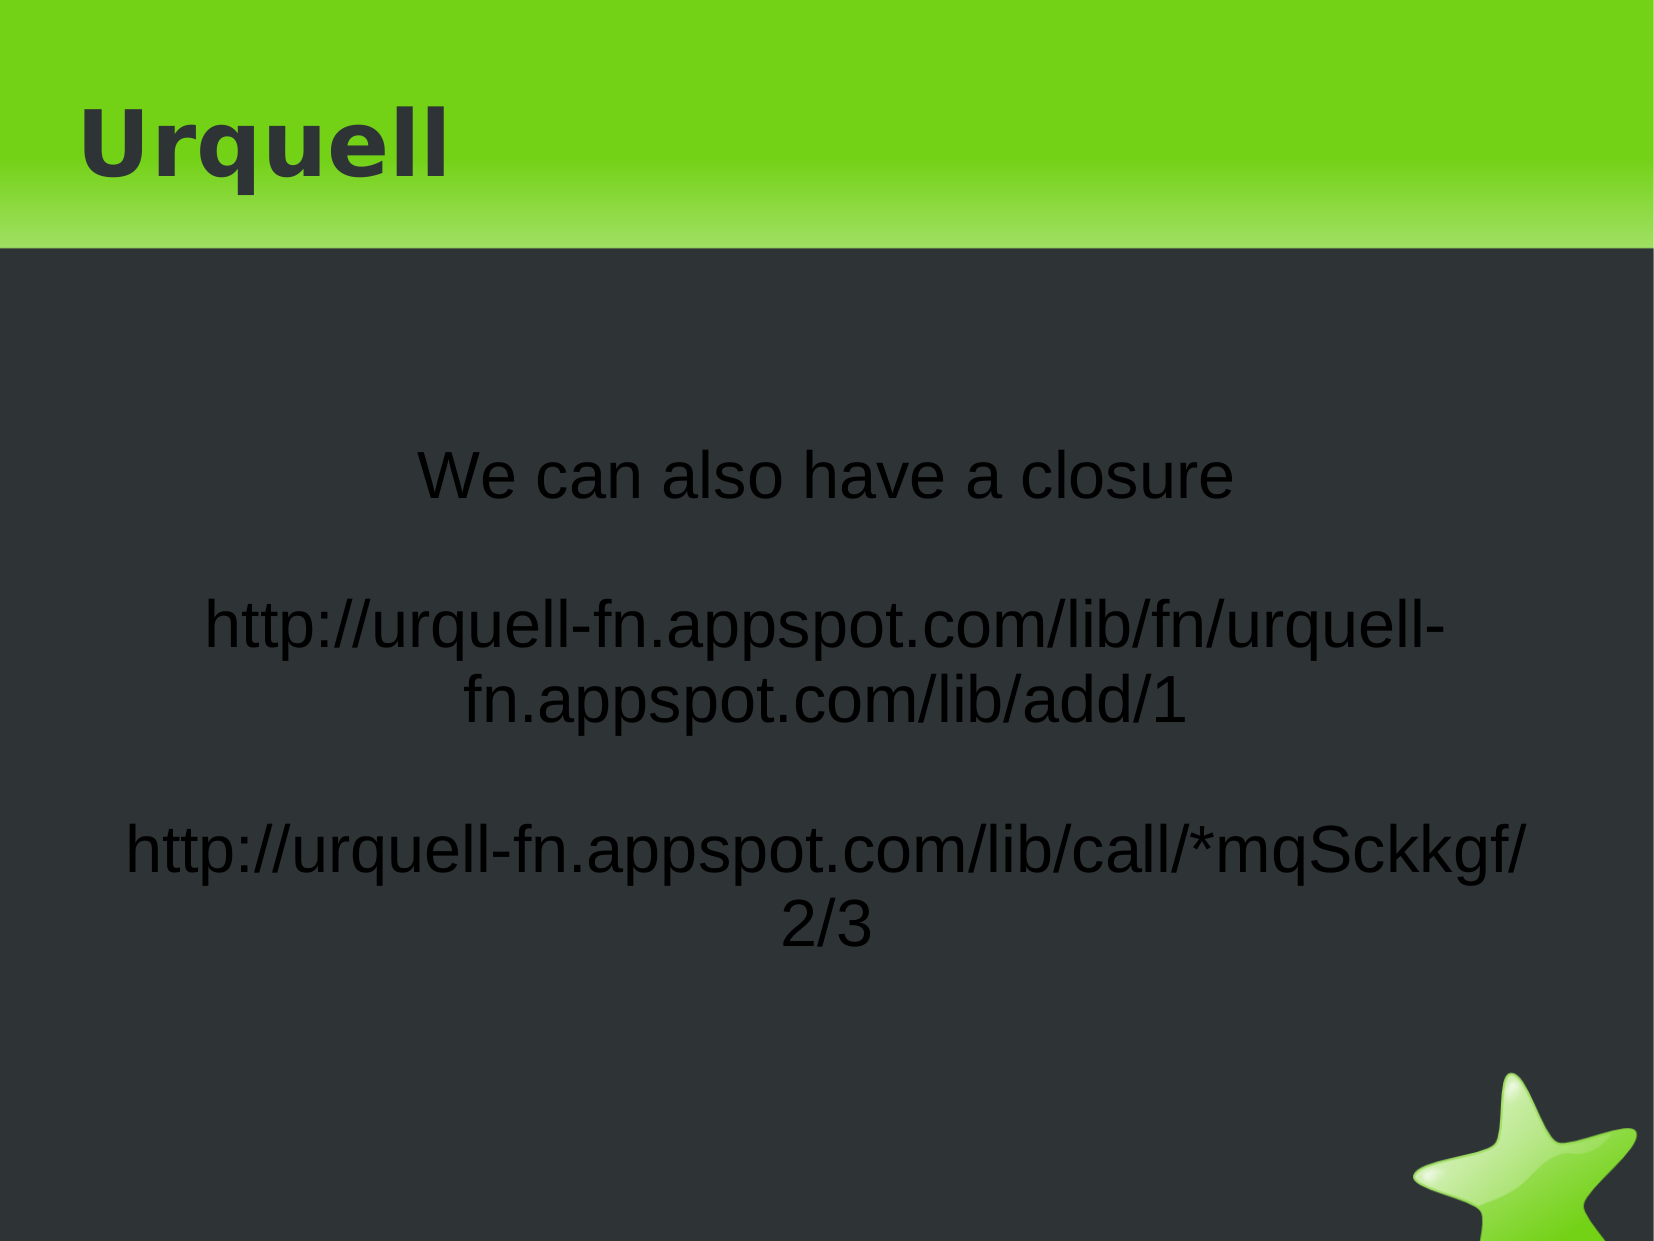

# Urquell
We can also have a closure
http://urquell-fn.appspot.com/lib/fn/urquell-fn.appspot.com/lib/add/1
http://urquell-fn.appspot.com/lib/call/*mqSckkgf/2/3